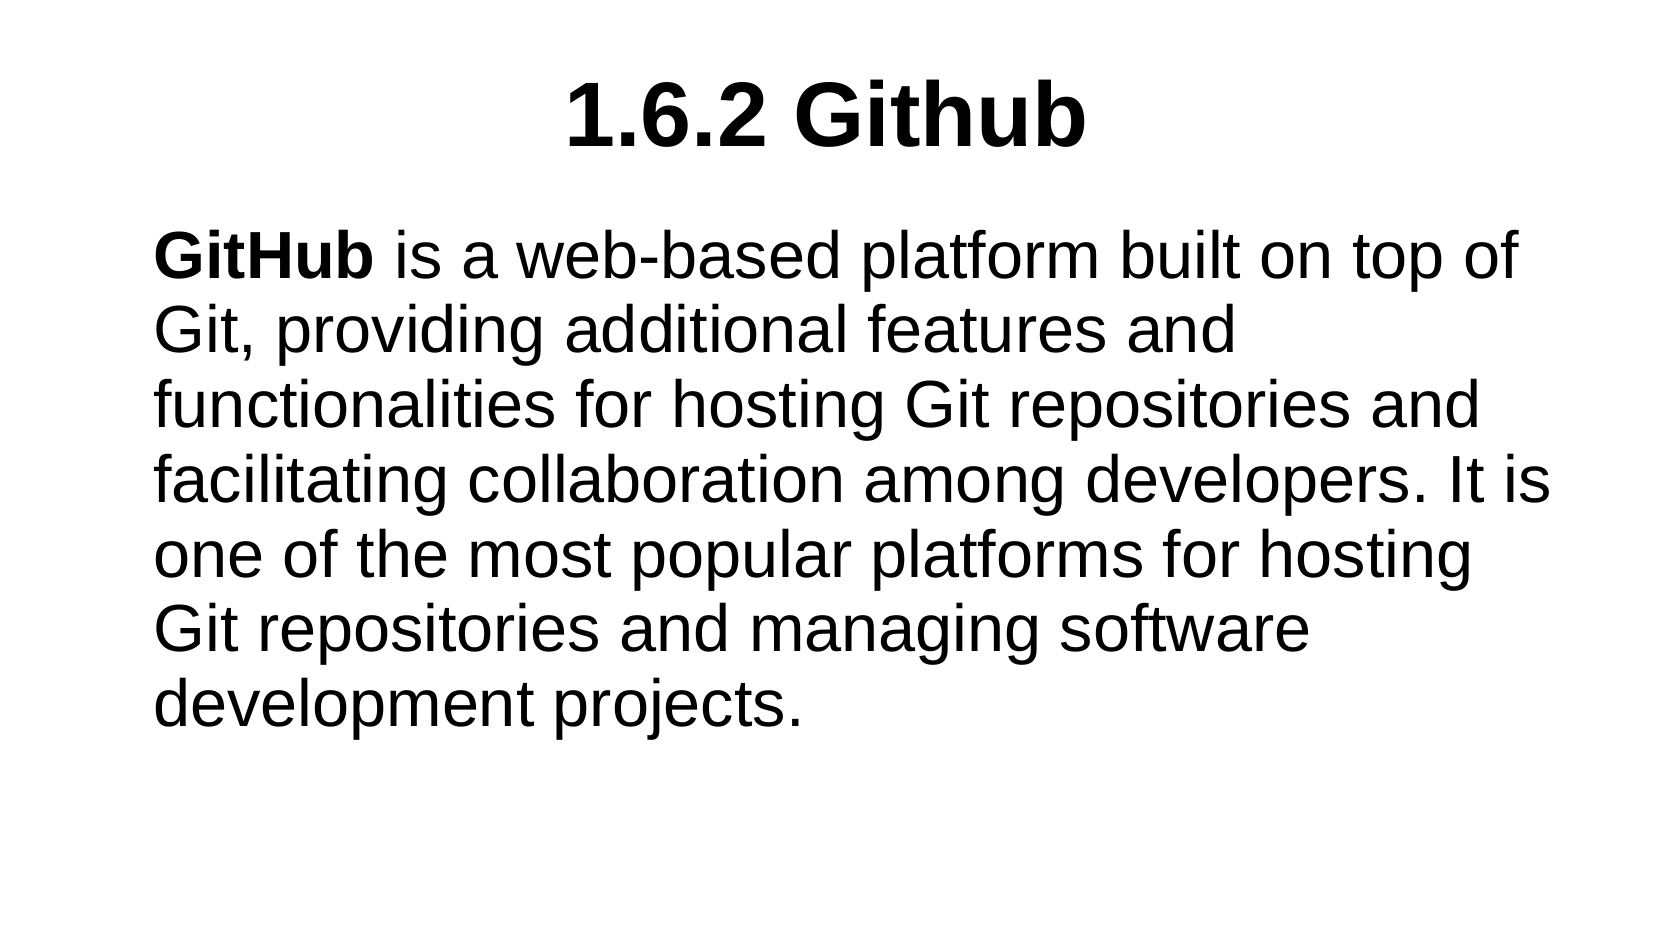

# 1.6.2 Github
GitHub is a web-based platform built on top of Git, providing additional features and functionalities for hosting Git repositories and facilitating collaboration among developers. It is one of the most popular platforms for hosting Git repositories and managing software development projects.